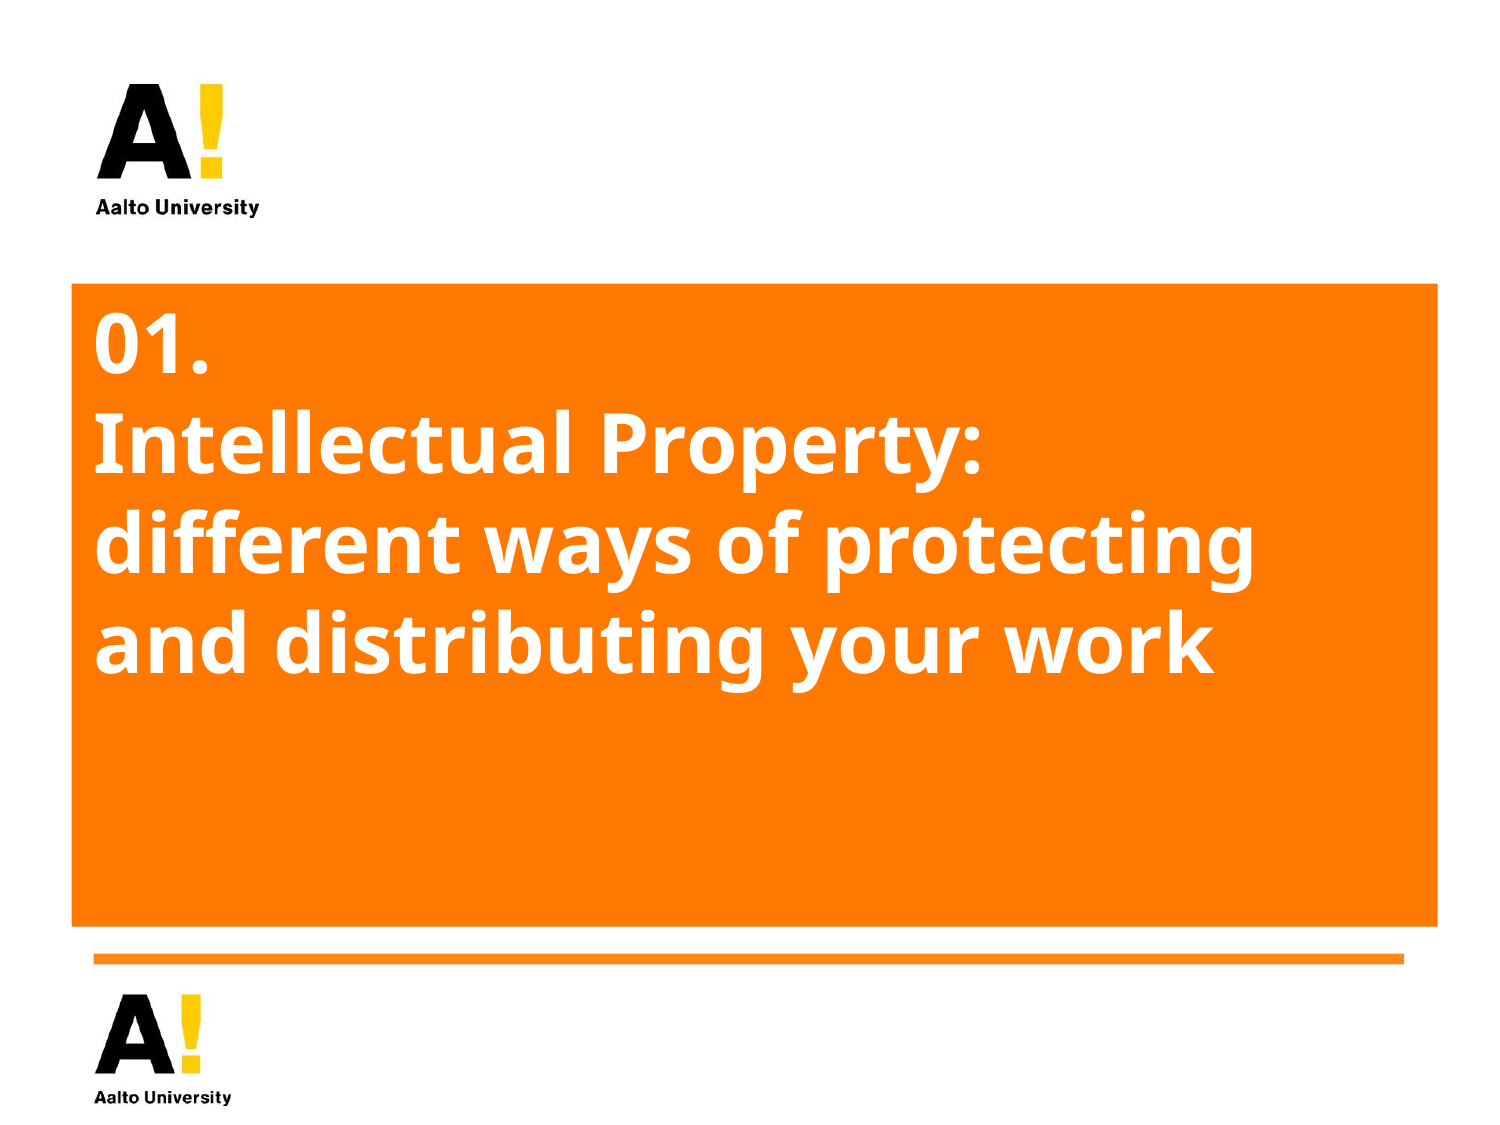

#
01.
Intellectual Property:
different ways of protecting and distributing your work